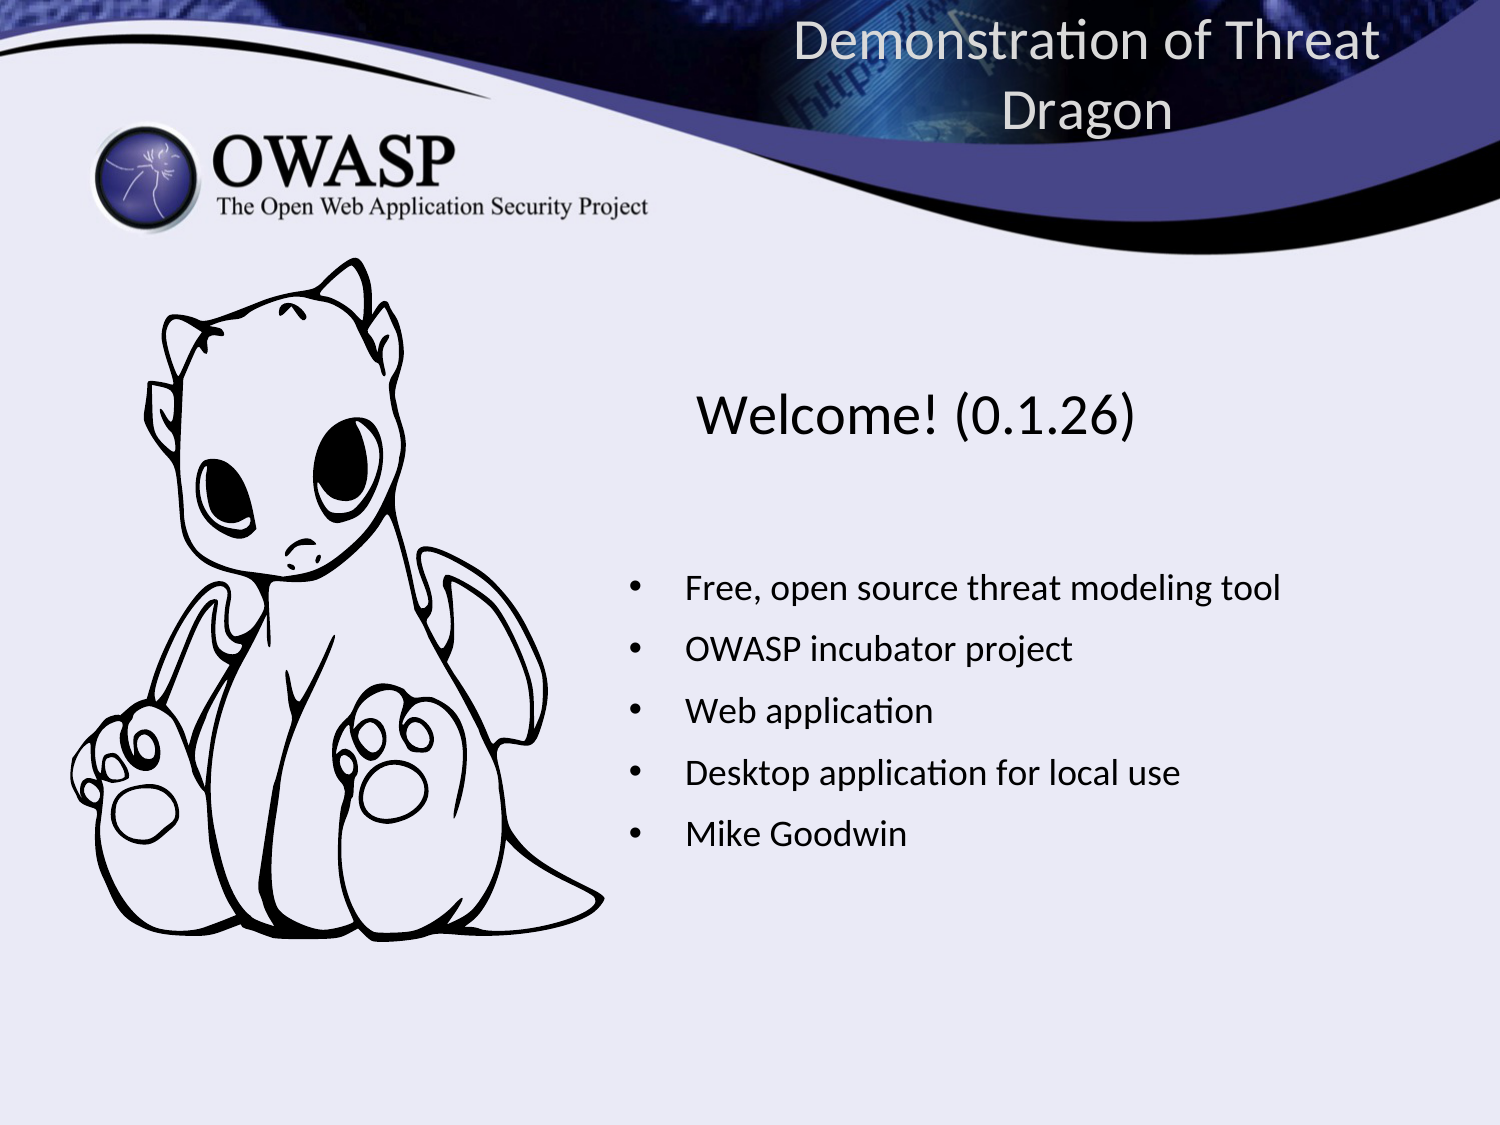

Demonstration of Threat Dragon
#
Welcome! (0.1.26)
Free, open source threat modeling tool
OWASP incubator project
Web application
Desktop application for local use
Mike Goodwin